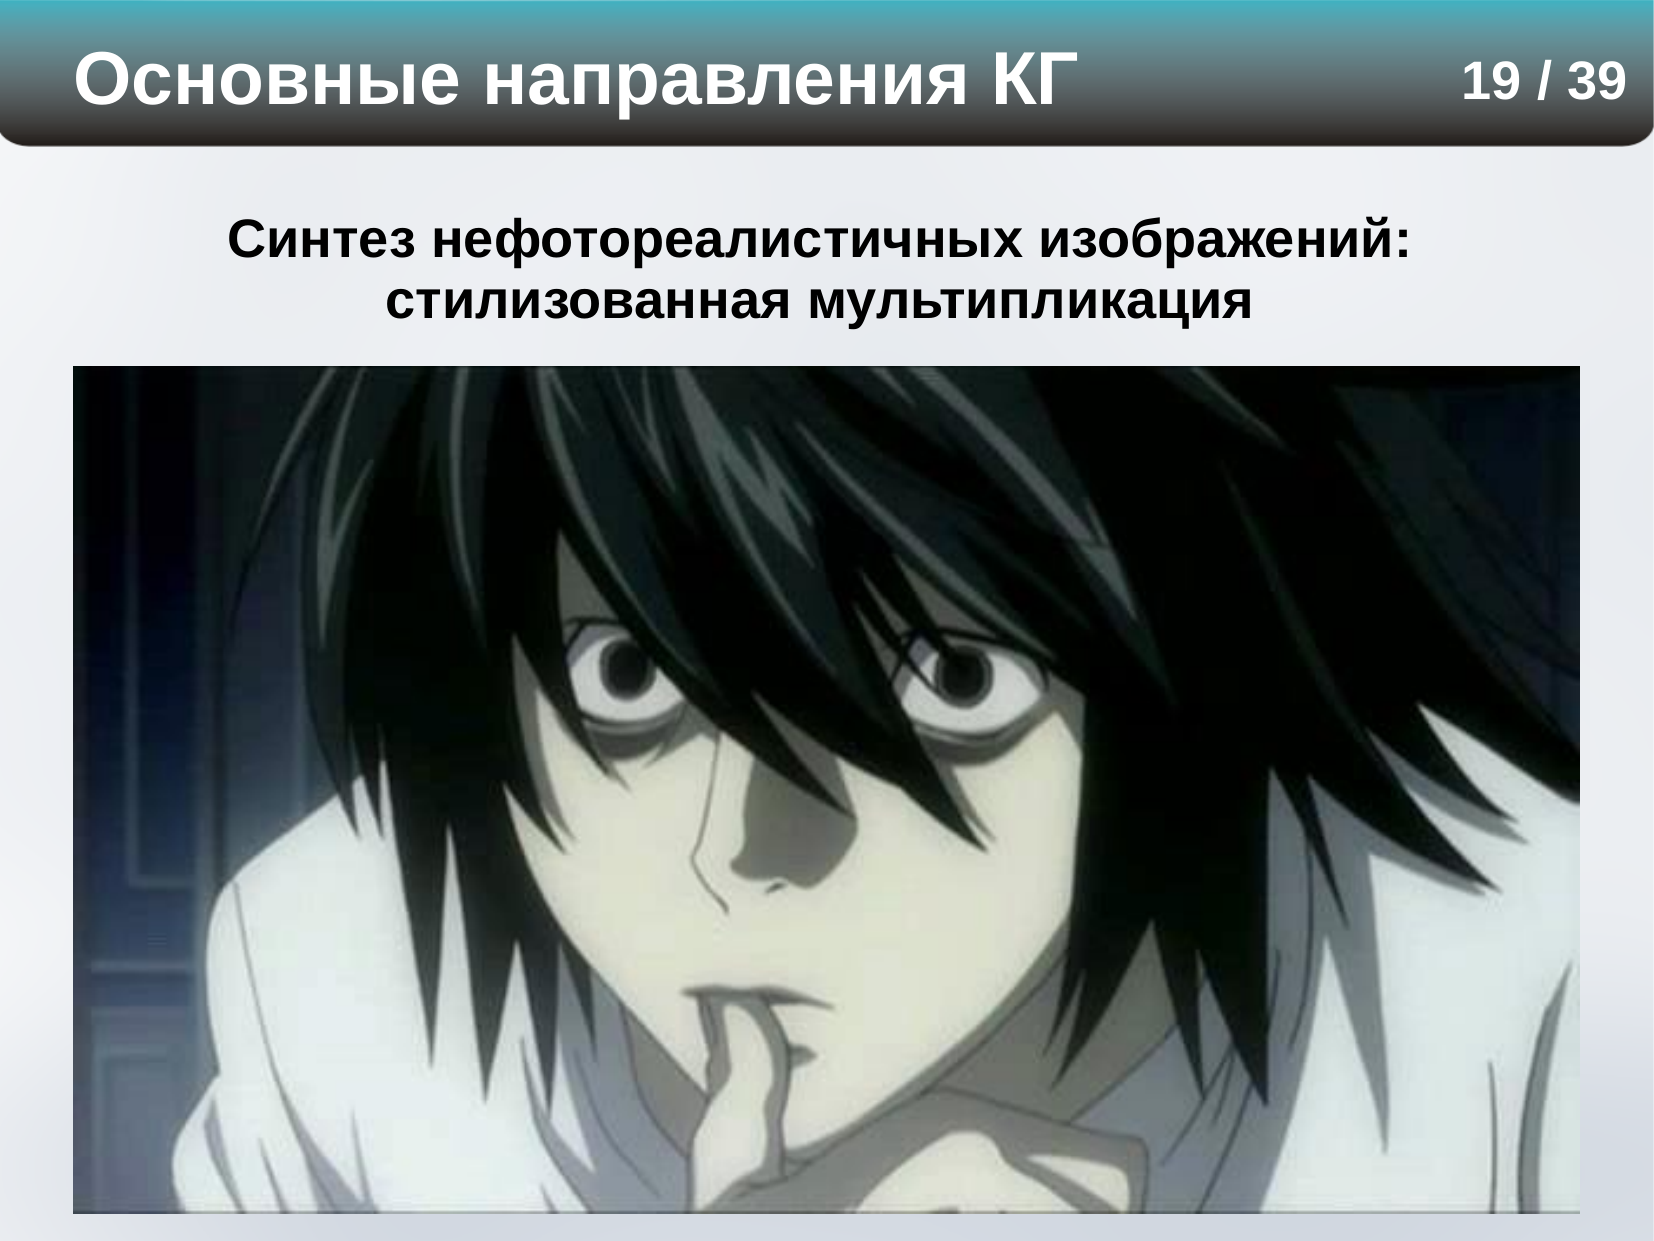

Основные направления КГ
Синтез нефотореалистичных изображений:
стилизованная мультипликация